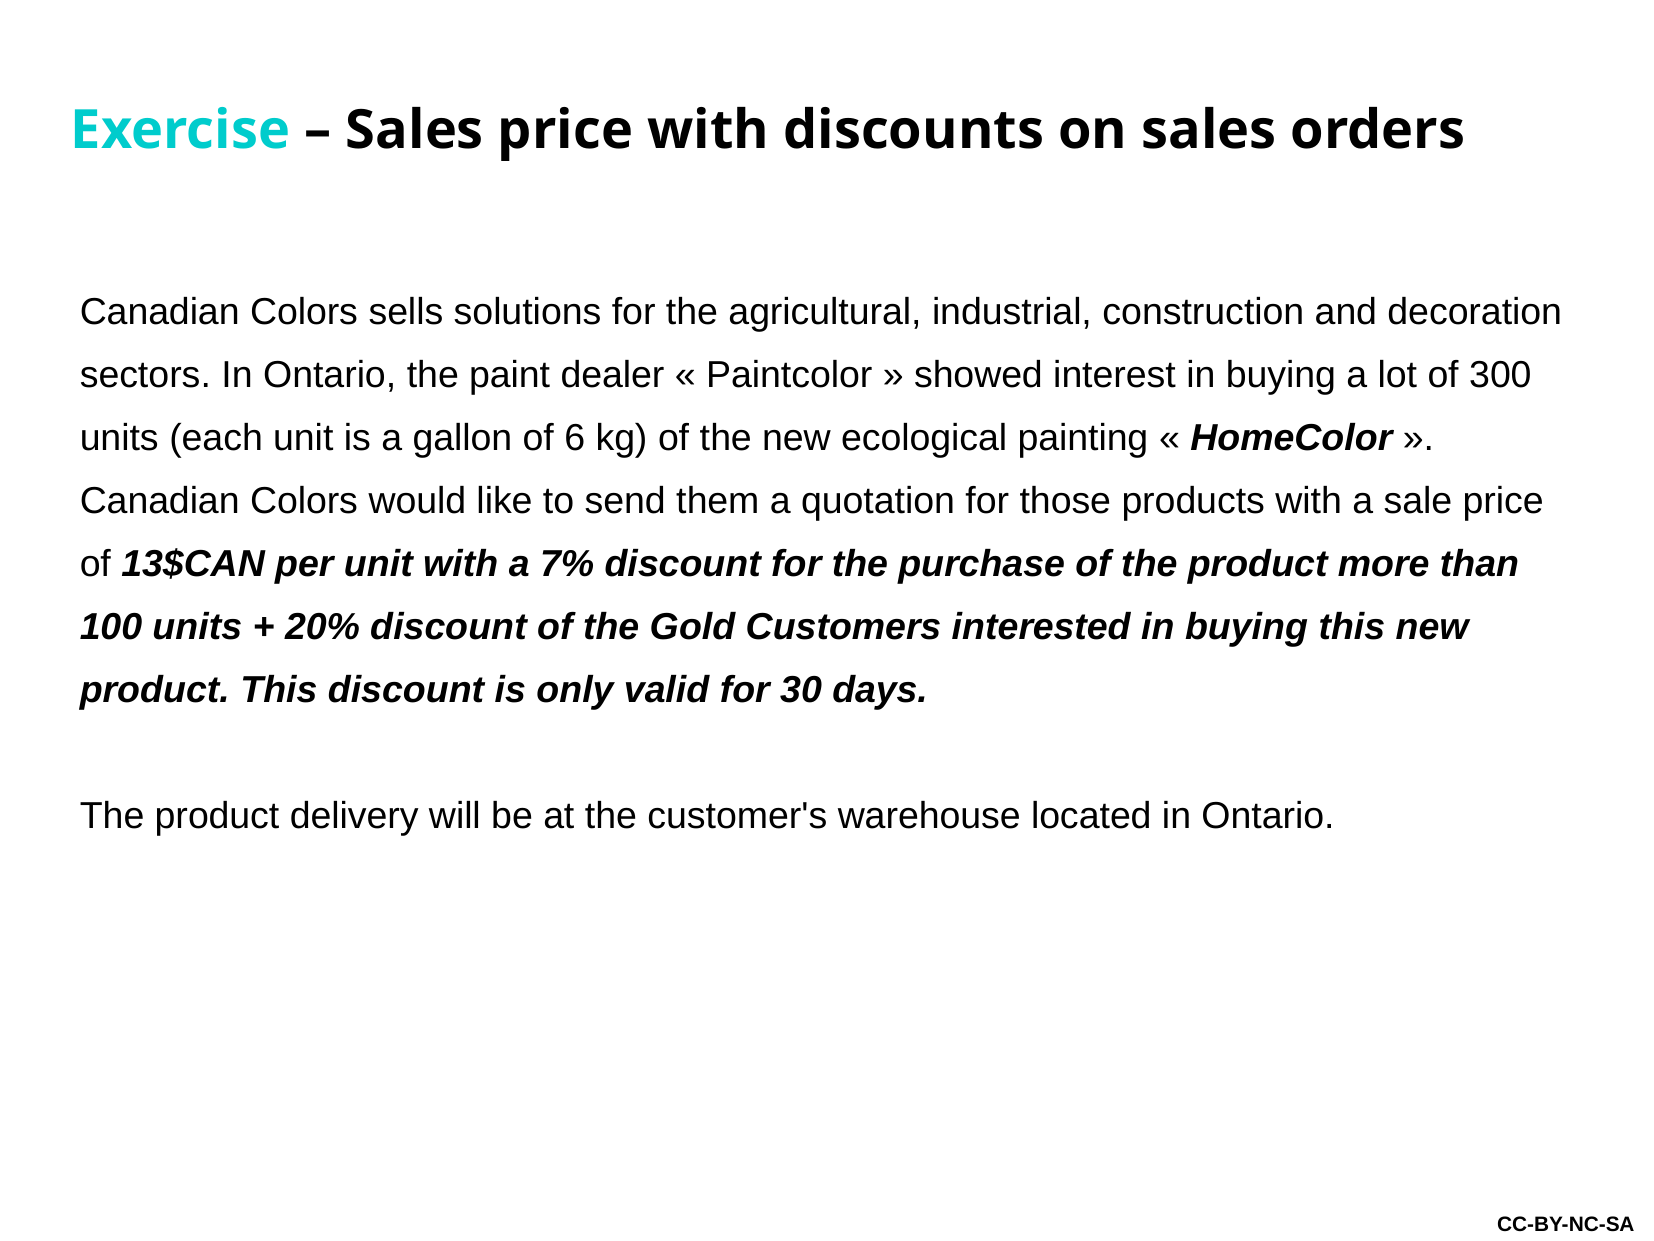

# Exercise – Sales price with discounts on sales orders
Canadian Colors sells solutions for the agricultural, industrial, construction and decoration sectors. In Ontario, the paint dealer « Paintcolor » showed interest in buying a lot of 300 units (each unit is a gallon of 6 kg) of the new ecological painting « HomeColor ». Canadian Colors would like to send them a quotation for those products with a sale price of 13$CAN per unit with a 7% discount for the purchase of the product more than 100 units + 20% discount of the Gold Customers interested in buying this new product. This discount is only valid for 30 days.
The product delivery will be at the customer's warehouse located in Ontario.
CC-BY-NC-SA